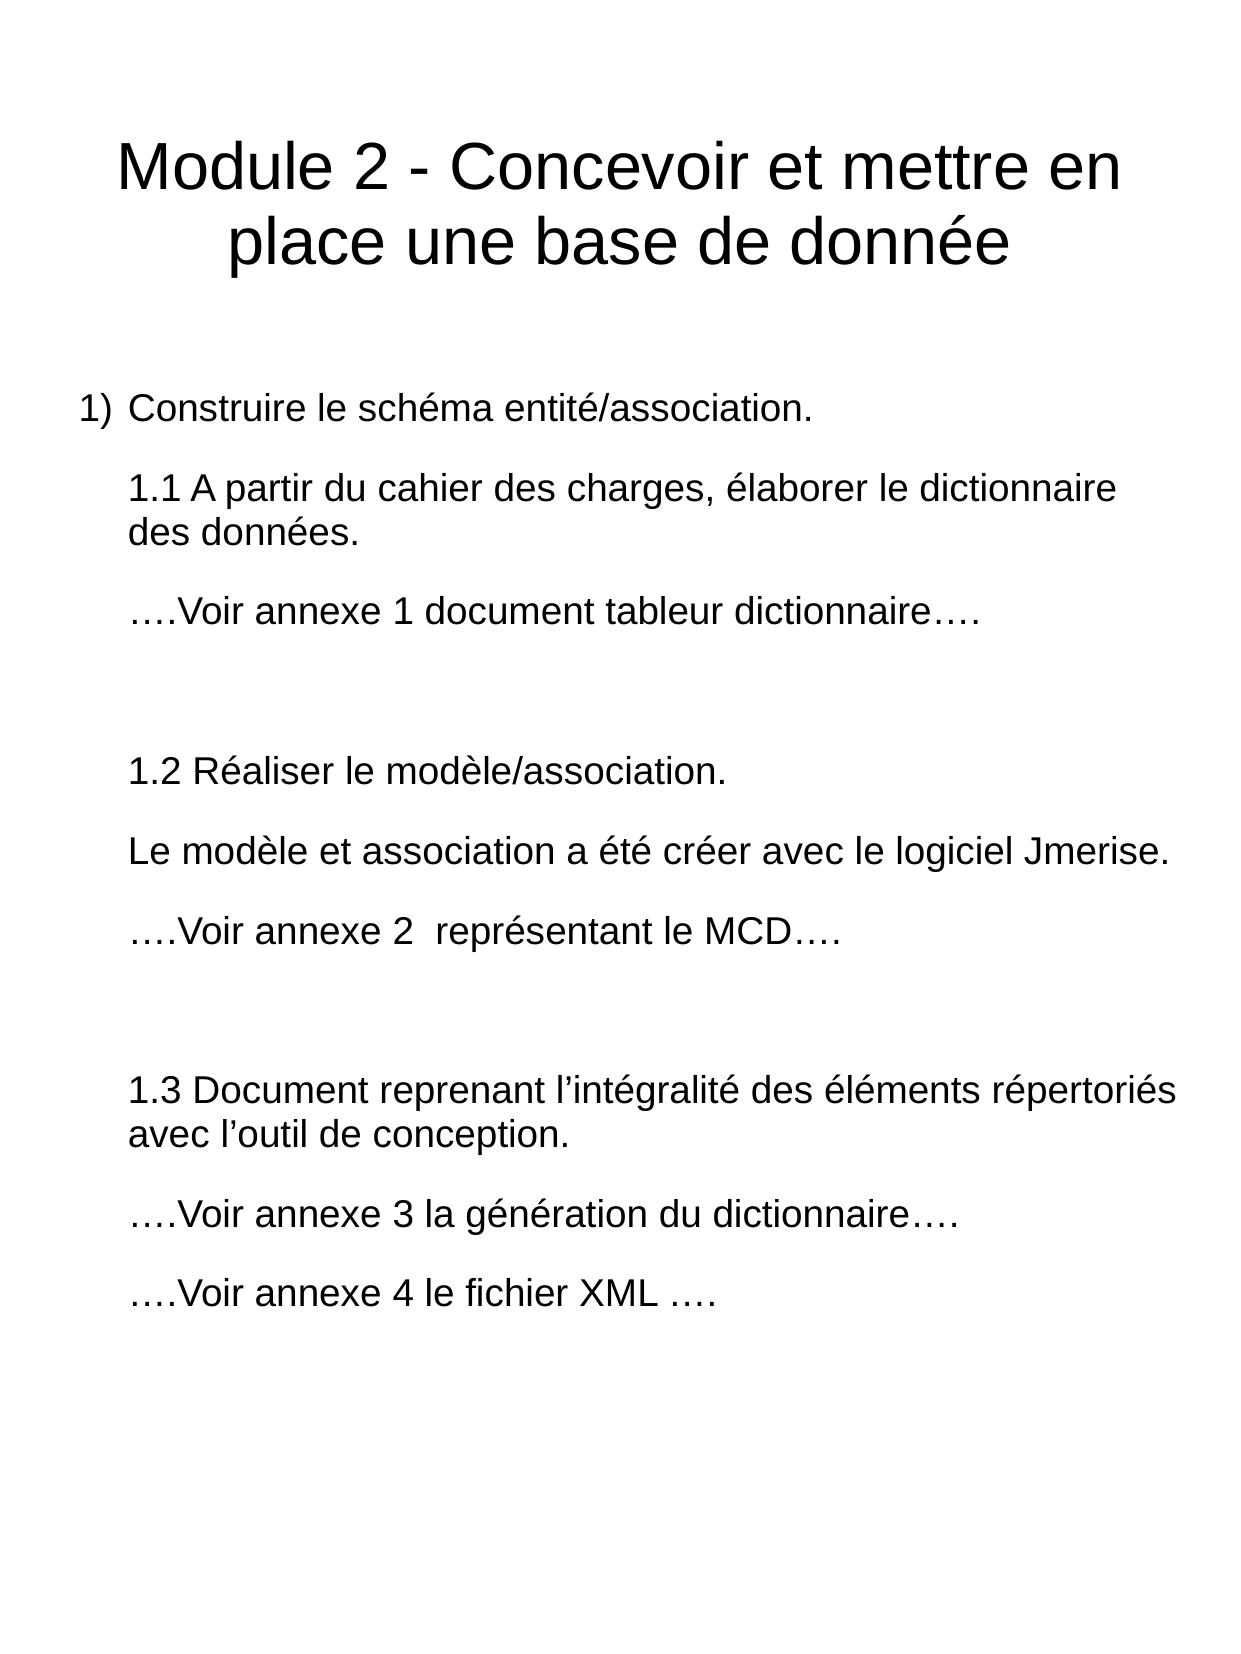

# Module 2 - Concevoir et mettre en place une base de donnée
Construire le schéma entité/association.
1.1 A partir du cahier des charges, élaborer le dictionnaire des données.
….Voir annexe 1 document tableur dictionnaire….
1.2 Réaliser le modèle/association.
Le modèle et association a été créer avec le logiciel Jmerise.
….Voir annexe 2 représentant le MCD….
1.3 Document reprenant l’intégralité des éléments répertoriés avec l’outil de conception.
….Voir annexe 3 la génération du dictionnaire….
….Voir annexe 4 le fichier XML ….